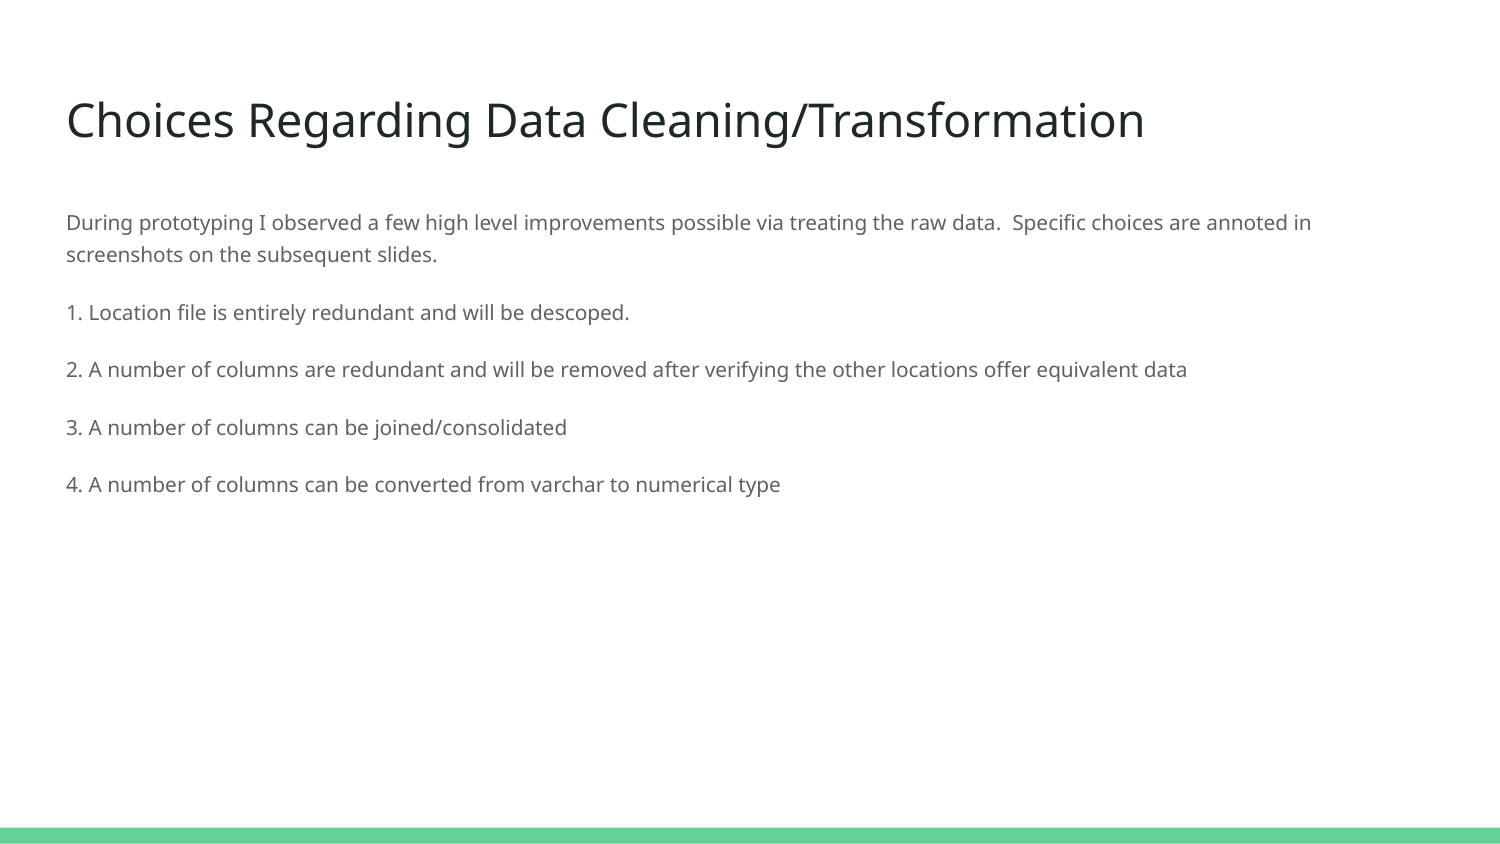

# Choices Regarding Data Cleaning/Transformation
During prototyping I observed a few high level improvements possible via treating the raw data. Specific choices are annoted in screenshots on the subsequent slides.
1. Location file is entirely redundant and will be descoped.
2. A number of columns are redundant and will be removed after verifying the other locations offer equivalent data
3. A number of columns can be joined/consolidated
4. A number of columns can be converted from varchar to numerical type